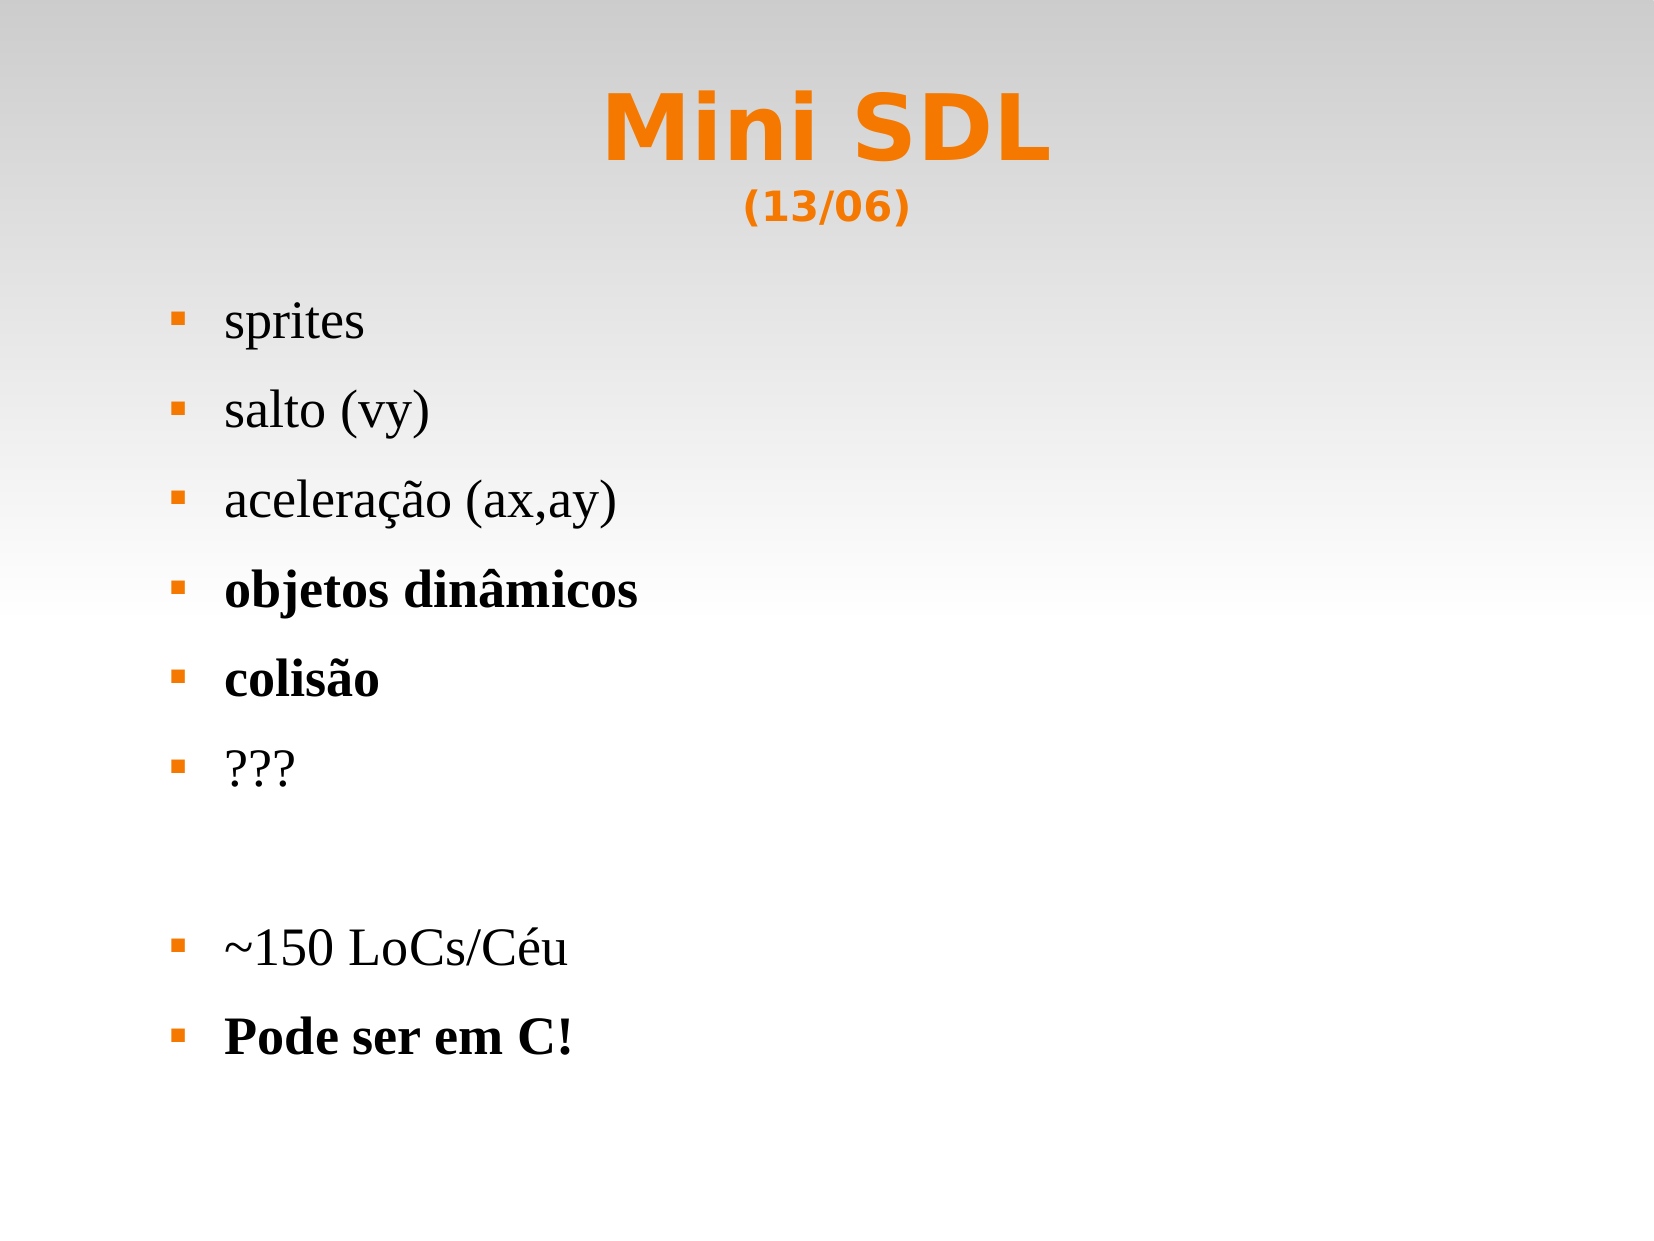

# Mini SDL (13/06)
sprites
salto (vy)
aceleração (ax,ay)
objetos dinâmicos
colisão
???
~150 LoCs/Céu
Pode ser em C!